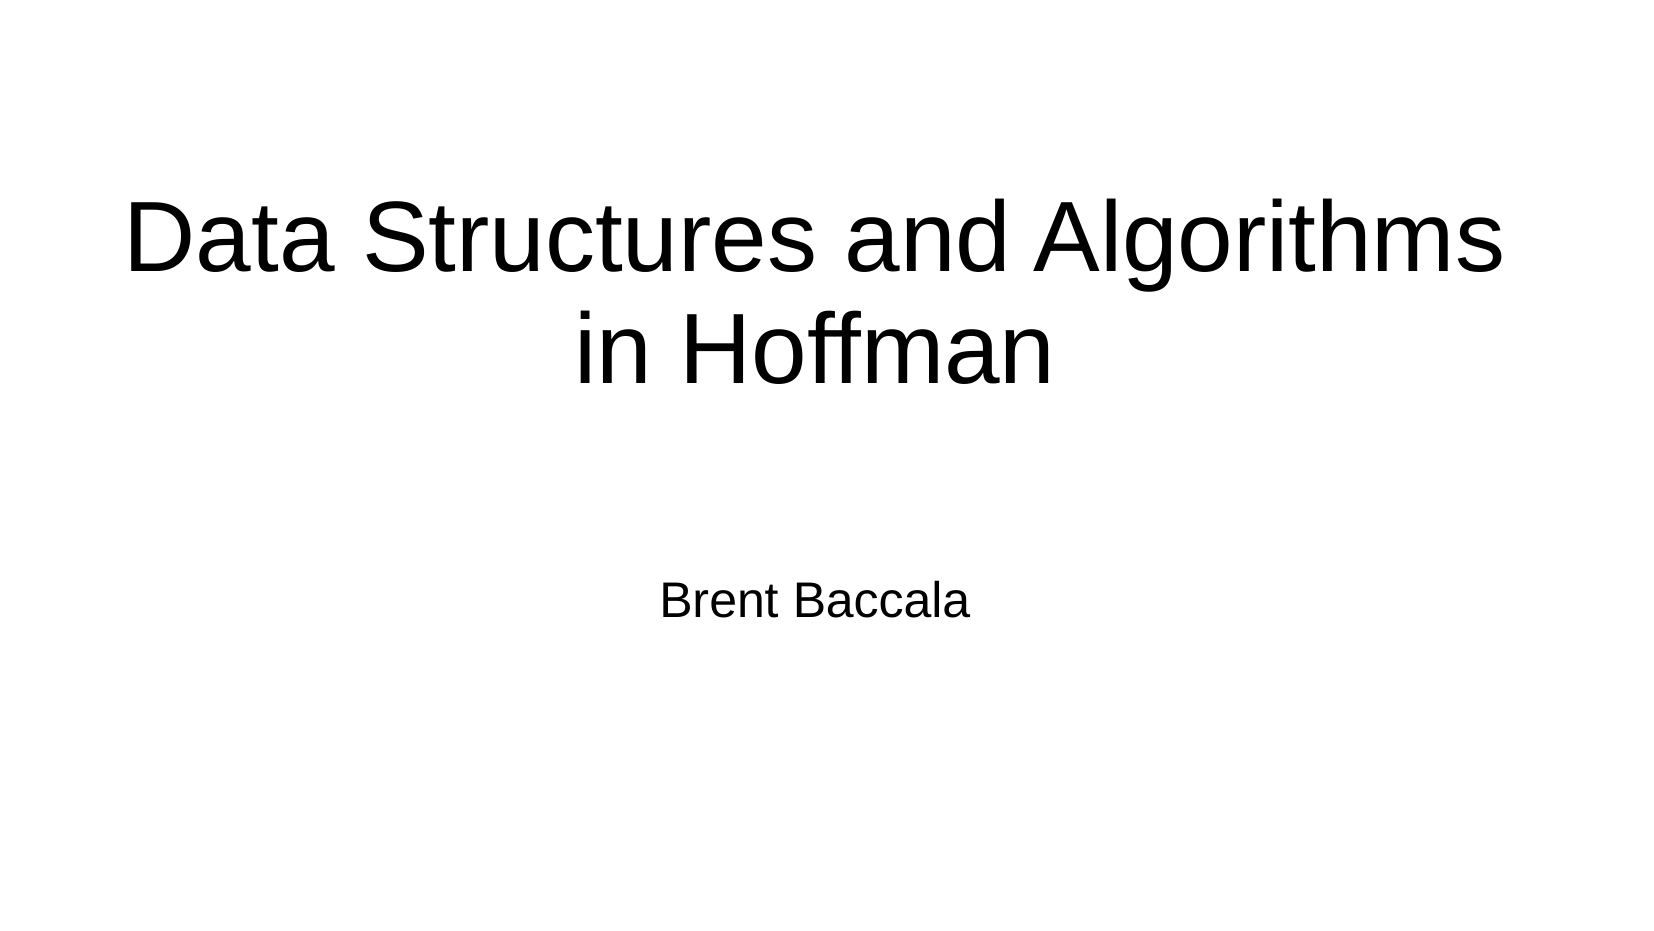

# Data Structures and Algorithms
in Hoffman
Brent Baccala